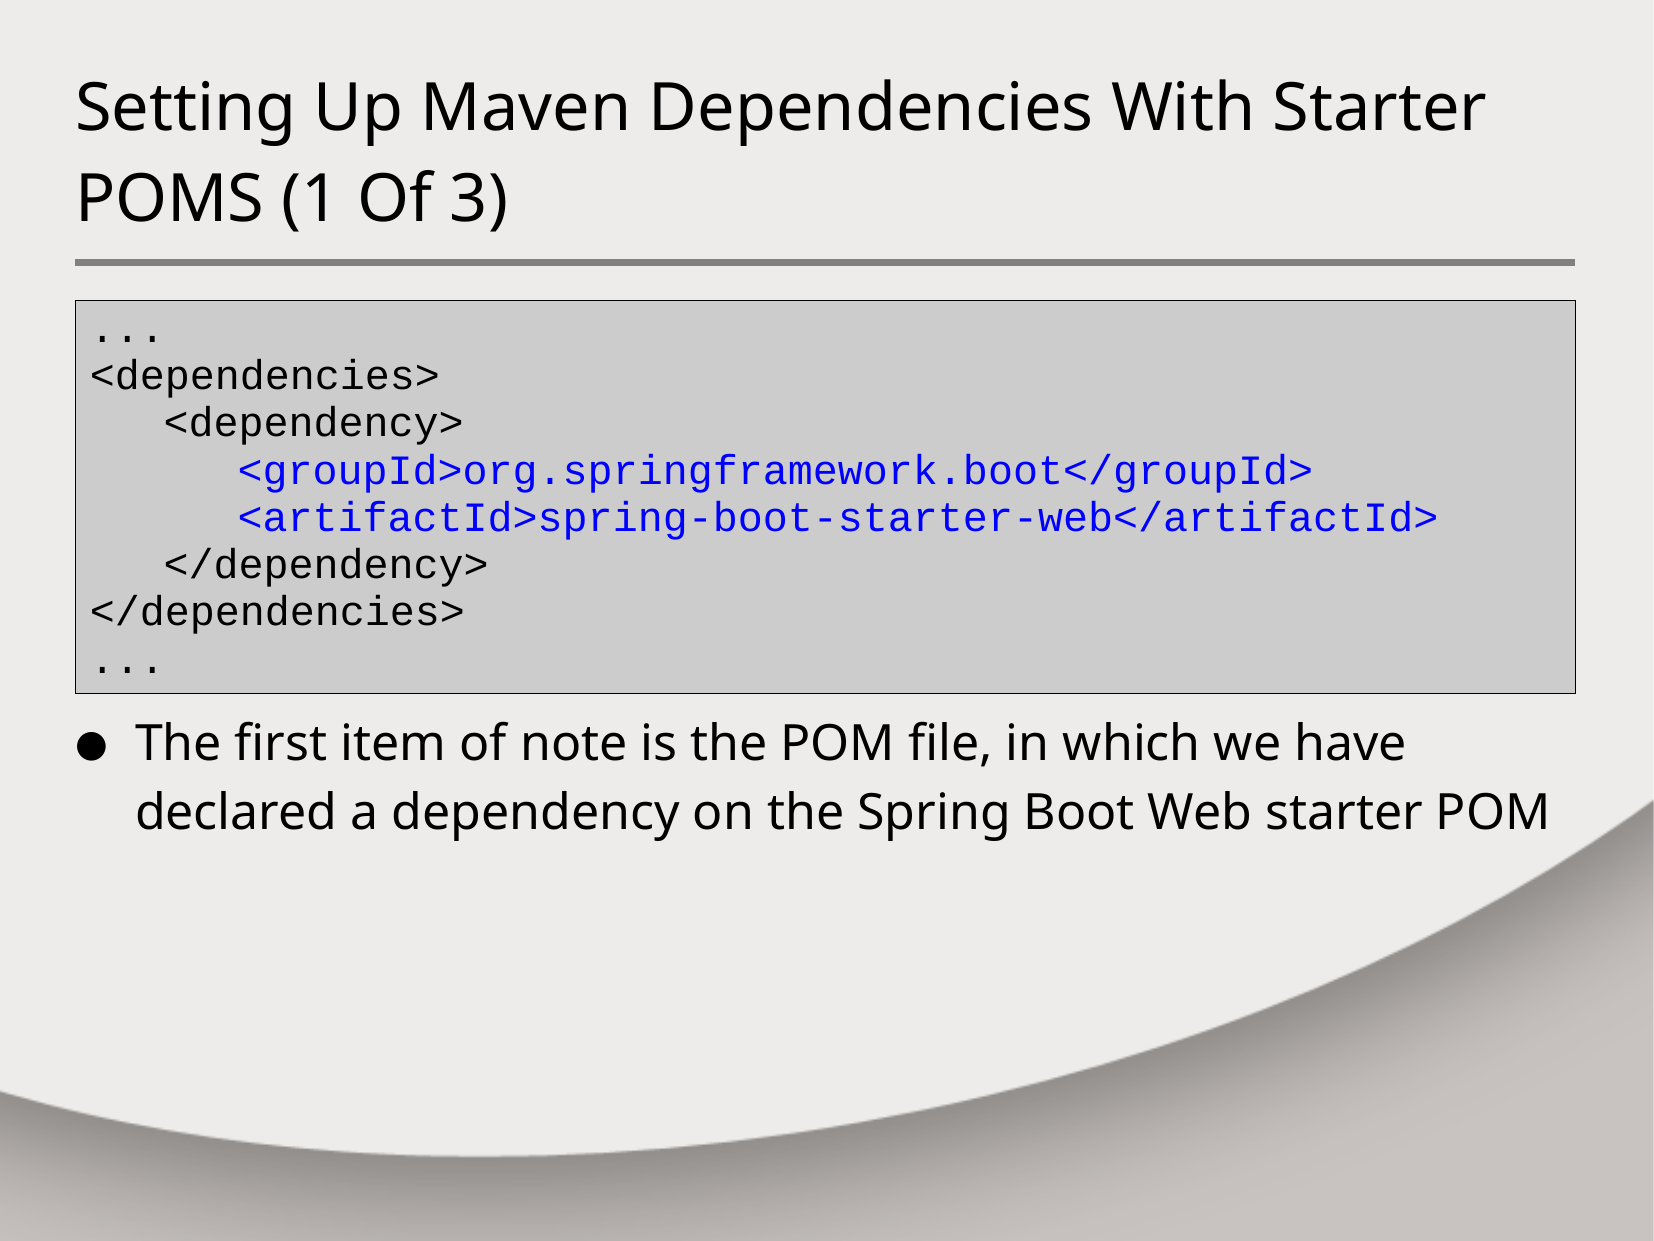

# Setting Up Maven Dependencies With Starter POMS (1 Of 3)
...
<dependencies>
	<dependency>
		<groupId>org.springframework.boot</groupId>
		<artifactId>spring-boot-starter-web</artifactId>
	</dependency>
</dependencies>
...
The first item of note is the POM file, in which we have declared a dependency on the Spring Boot Web starter POM